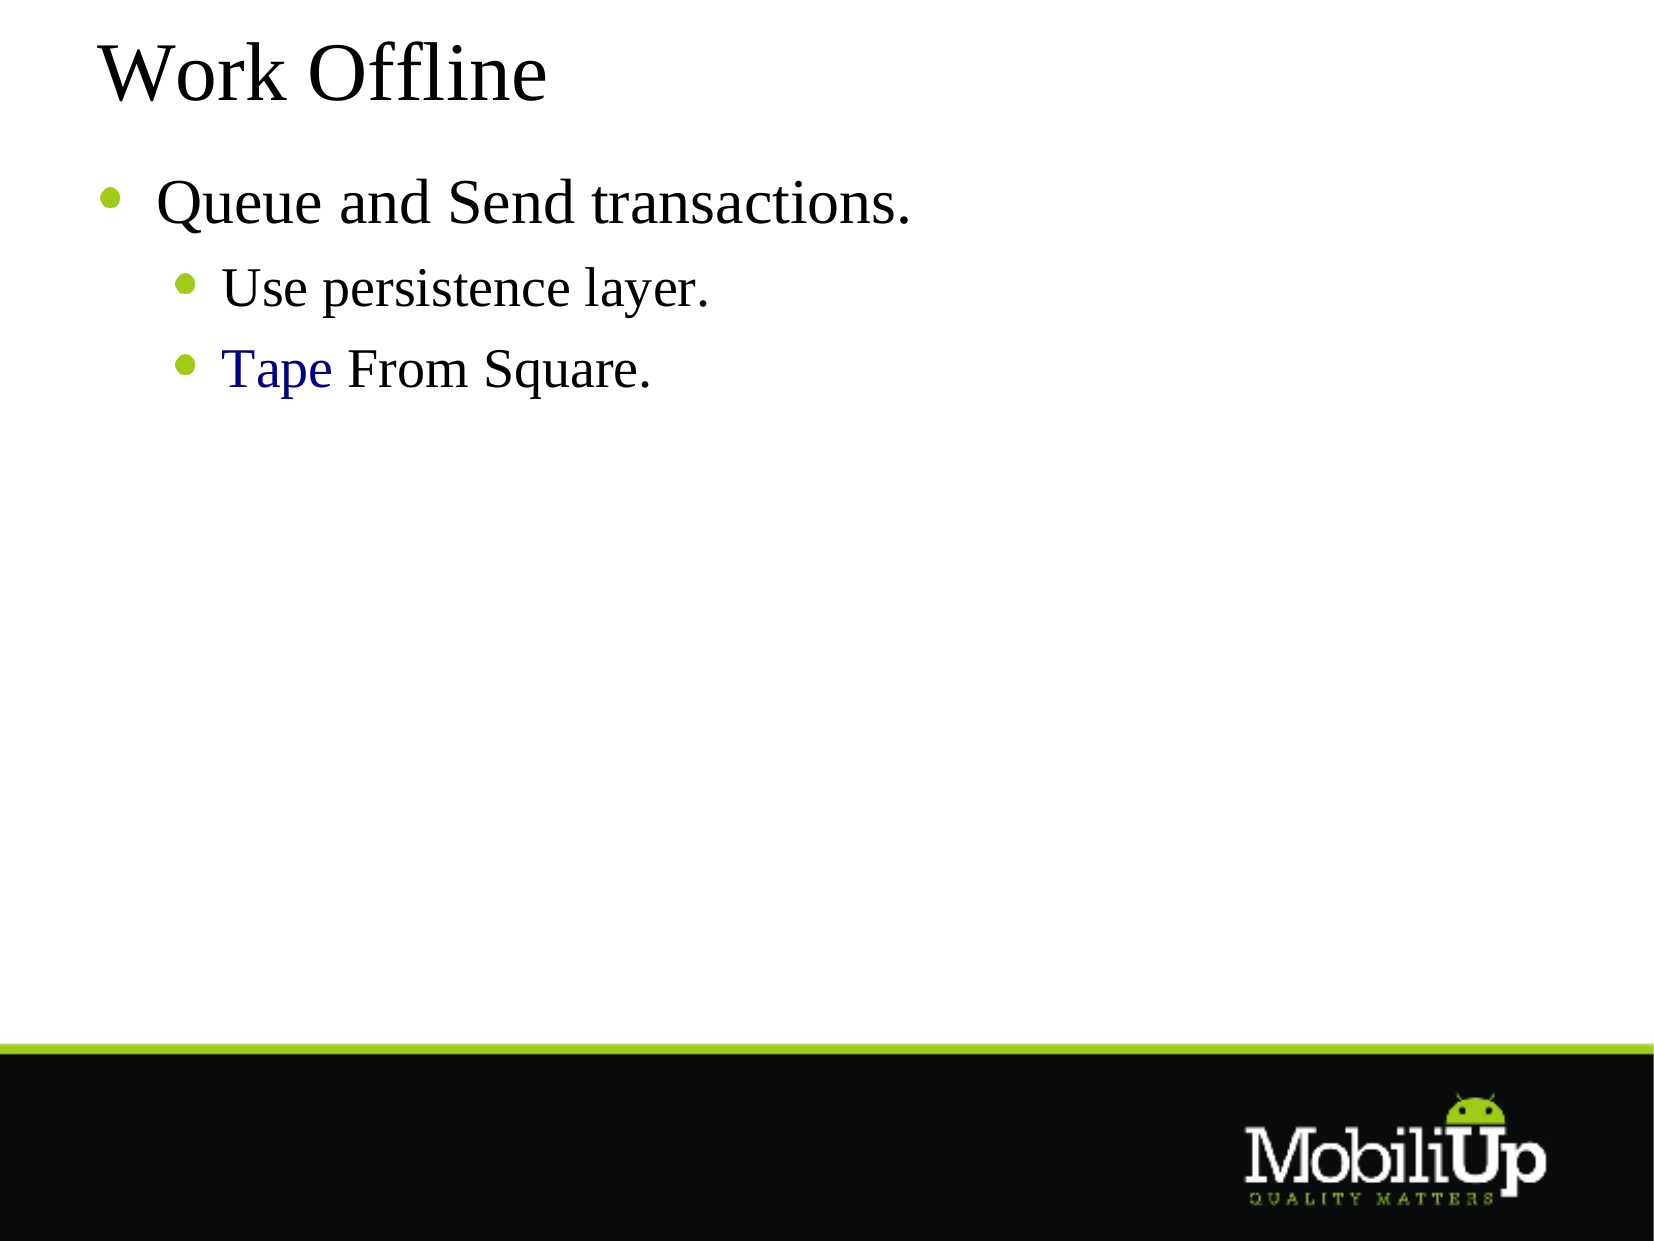

# Work Offline
Queue and Send transactions.
Use persistence layer.
Tape From Square.